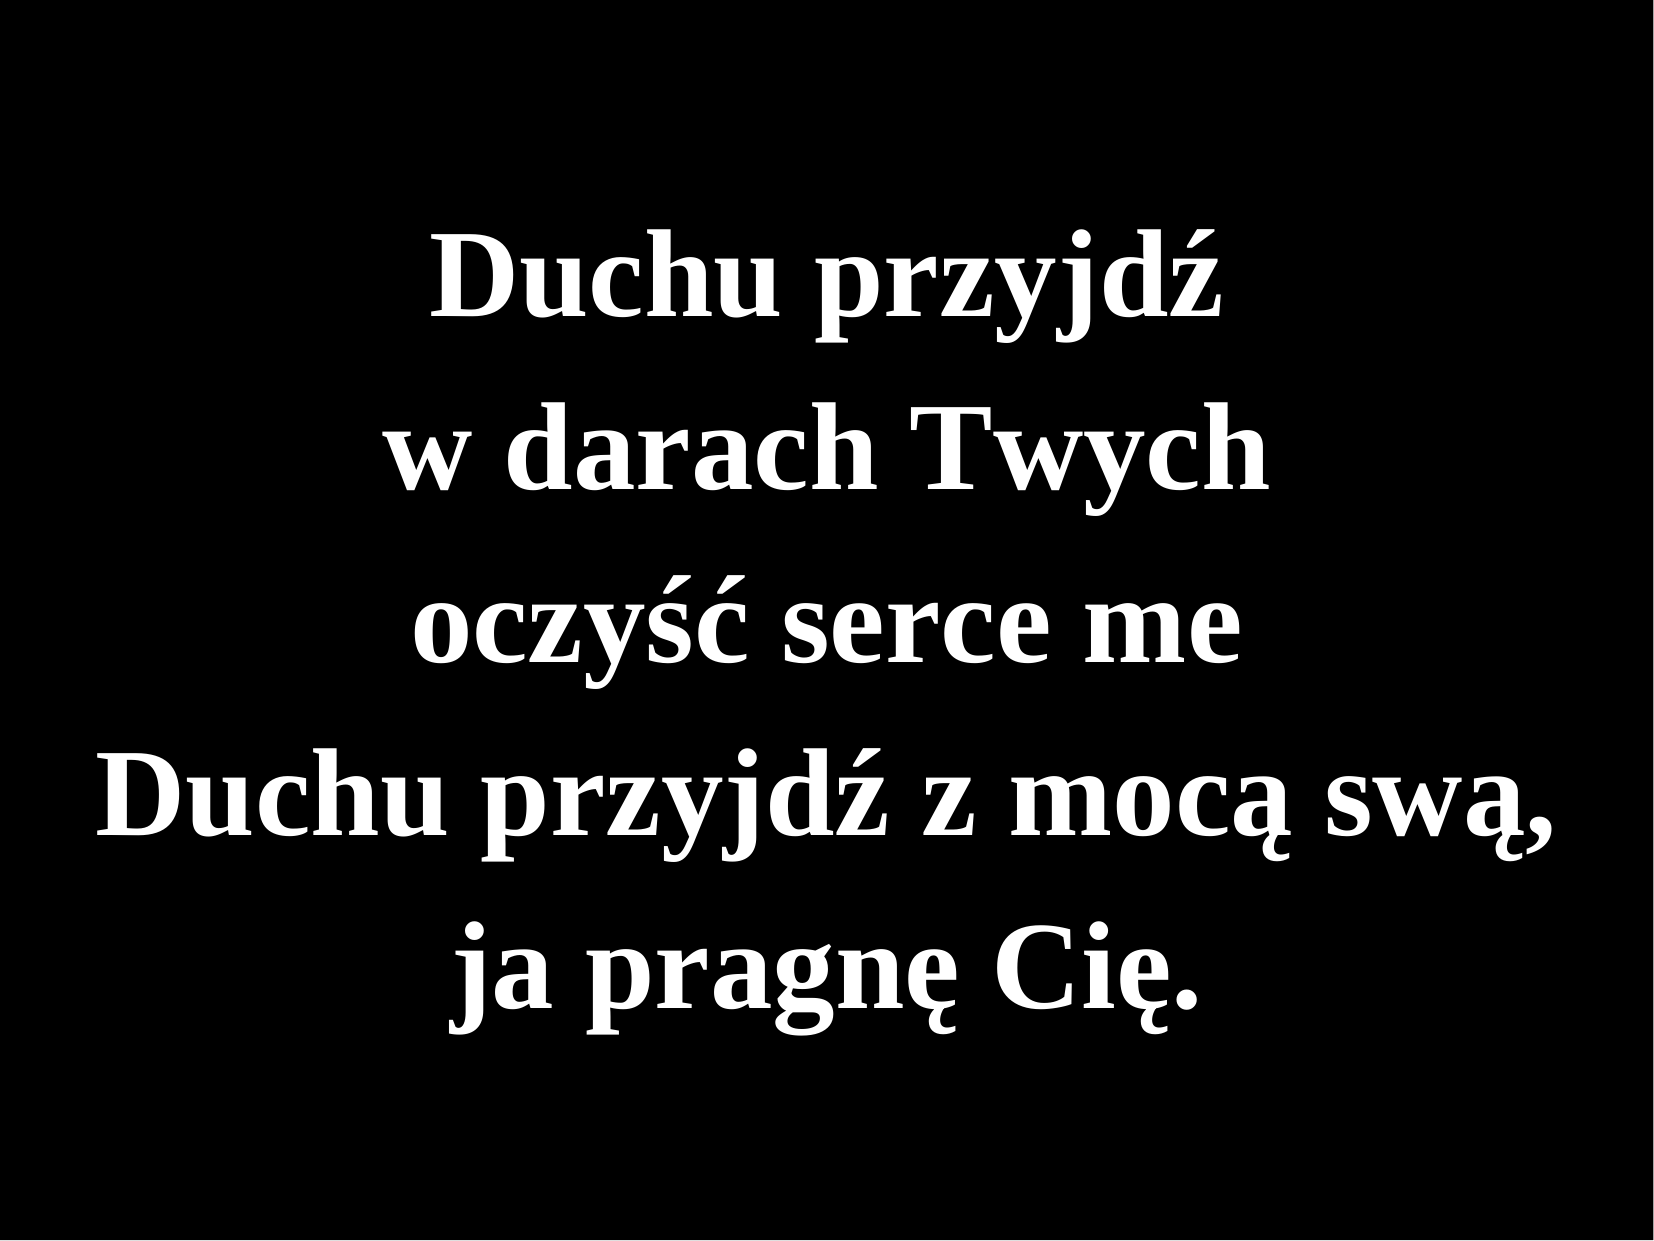

# Duchu przyjdź ppp w darach Twych ppp oczyść serce me ppp Duchu przyjdź z mocą swą, ppp ja pragnę Cię.